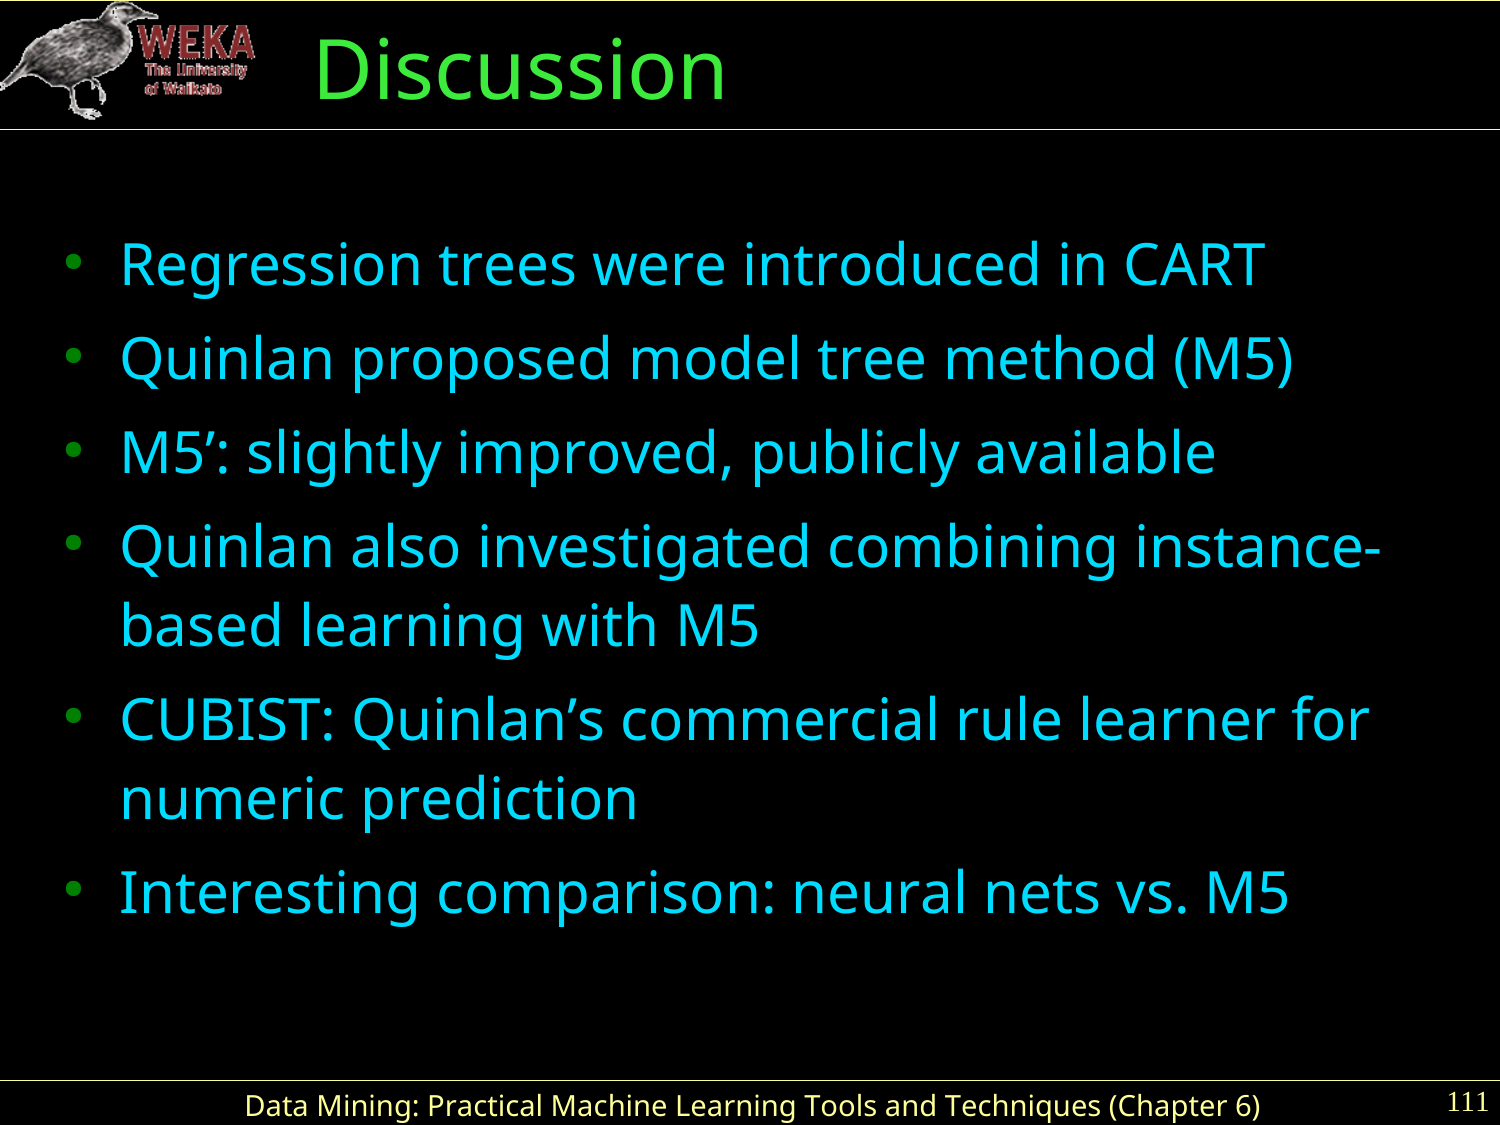

# Discussion
Regression trees were introduced in CART
Quinlan proposed model tree method (M5)
M5’: slightly improved, publicly available
Quinlan also investigated combining instance-based learning with M5
CUBIST: Quinlan’s commercial rule learner for numeric prediction
Interesting comparison: neural nets vs. M5
Data Mining: Practical Machine Learning Tools and Techniques (Chapter 6)
111